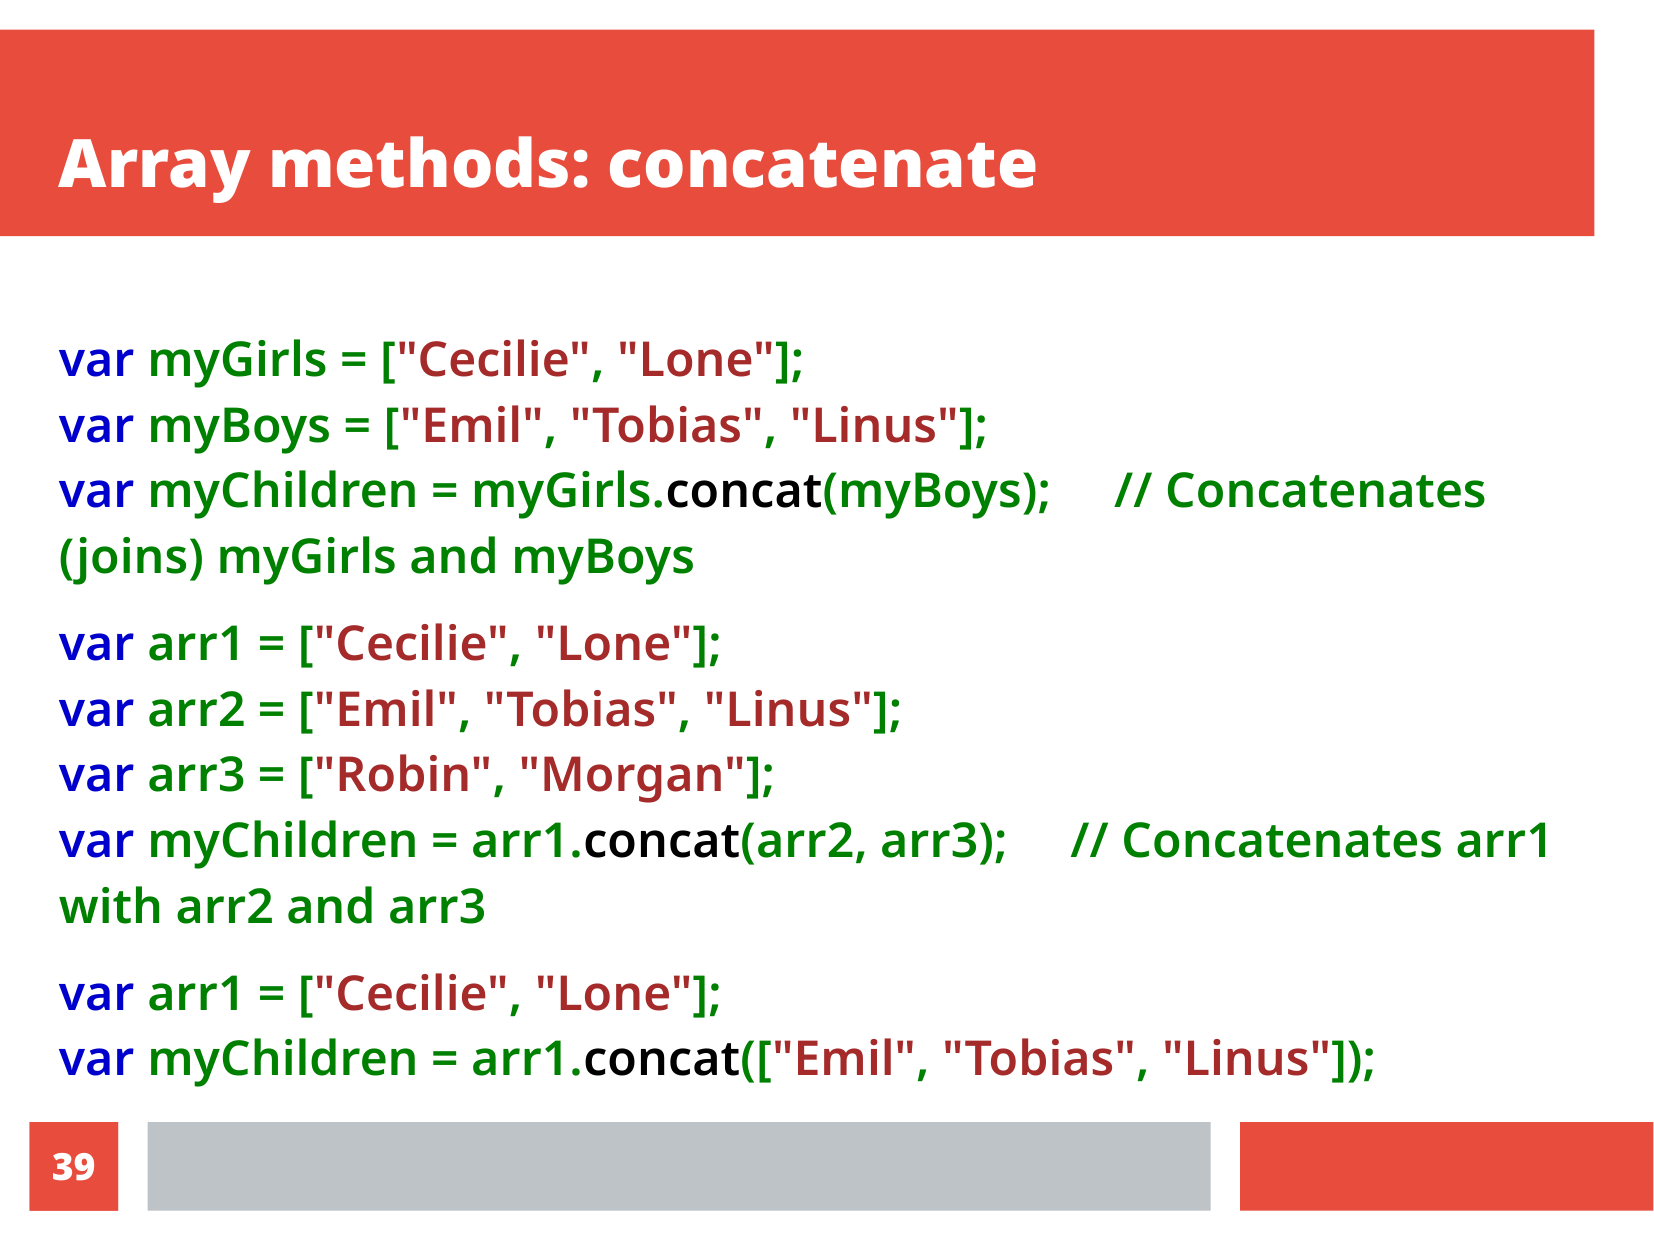

# Array methods: concatenate
var myGirls = ["Cecilie", "Lone"];
var myBoys = ["Emil", "Tobias", "Linus"];
var myChildren = myGirls.concat(myBoys);     // Concatenates (joins) myGirls and myBoys
var arr1 = ["Cecilie", "Lone"];
var arr2 = ["Emil", "Tobias", "Linus"];
var arr3 = ["Robin", "Morgan"];
var myChildren = arr1.concat(arr2, arr3);     // Concatenates arr1 with arr2 and arr3
var arr1 = ["Cecilie", "Lone"];
var myChildren = arr1.concat(["Emil", "Tobias", "Linus"]);
39